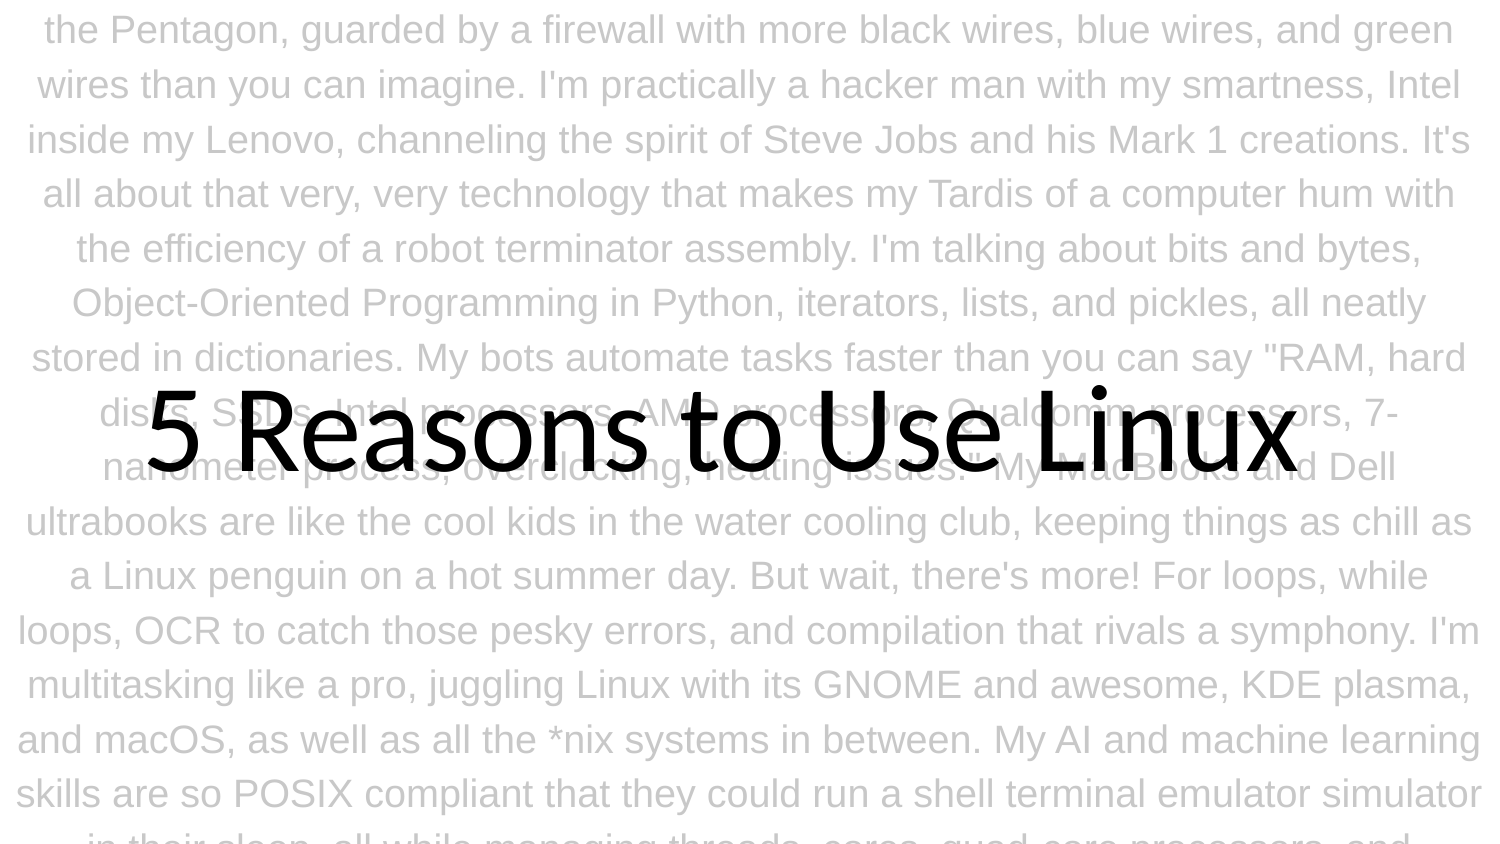

OOOOH high tech gadgetry, Ben Ten Omniverse! It's like I've got my own JARVIS in the Pentagon, guarded by a firewall with more black wires, blue wires, and green wires than you can imagine. I'm practically a hacker man with my smartness, Intel inside my Lenovo, channeling the spirit of Steve Jobs and his Mark 1 creations. It's all about that very, very technology that makes my Tardis of a computer hum with the efficiency of a robot terminator assembly. I'm talking about bits and bytes, Object-Oriented Programming in Python, iterators, lists, and pickles, all neatly stored in dictionaries. My bots automate tasks faster than you can say "RAM, hard disks, SSDs, Intel processors, AMD processors, Qualcomm processors, 7-nanometer process, overclocking, heating issues." My MacBooks and Dell ultrabooks are like the cool kids in the water cooling club, keeping things as chill as a Linux penguin on a hot summer day. But wait, there's more! For loops, while loops, OCR to catch those pesky errors, and compilation that rivals a symphony. I'm multitasking like a pro, juggling Linux with its GNOME and awesome, KDE plasma, and macOS, as well as all the *nix systems in between. My AI and machine learning skills are so POSIX compliant that they could run a shell terminal emulator simulator in their sleep, all while managing threads, cores, quad-core processors, and multithreading like a boss.
5 Reasons to Use Linux